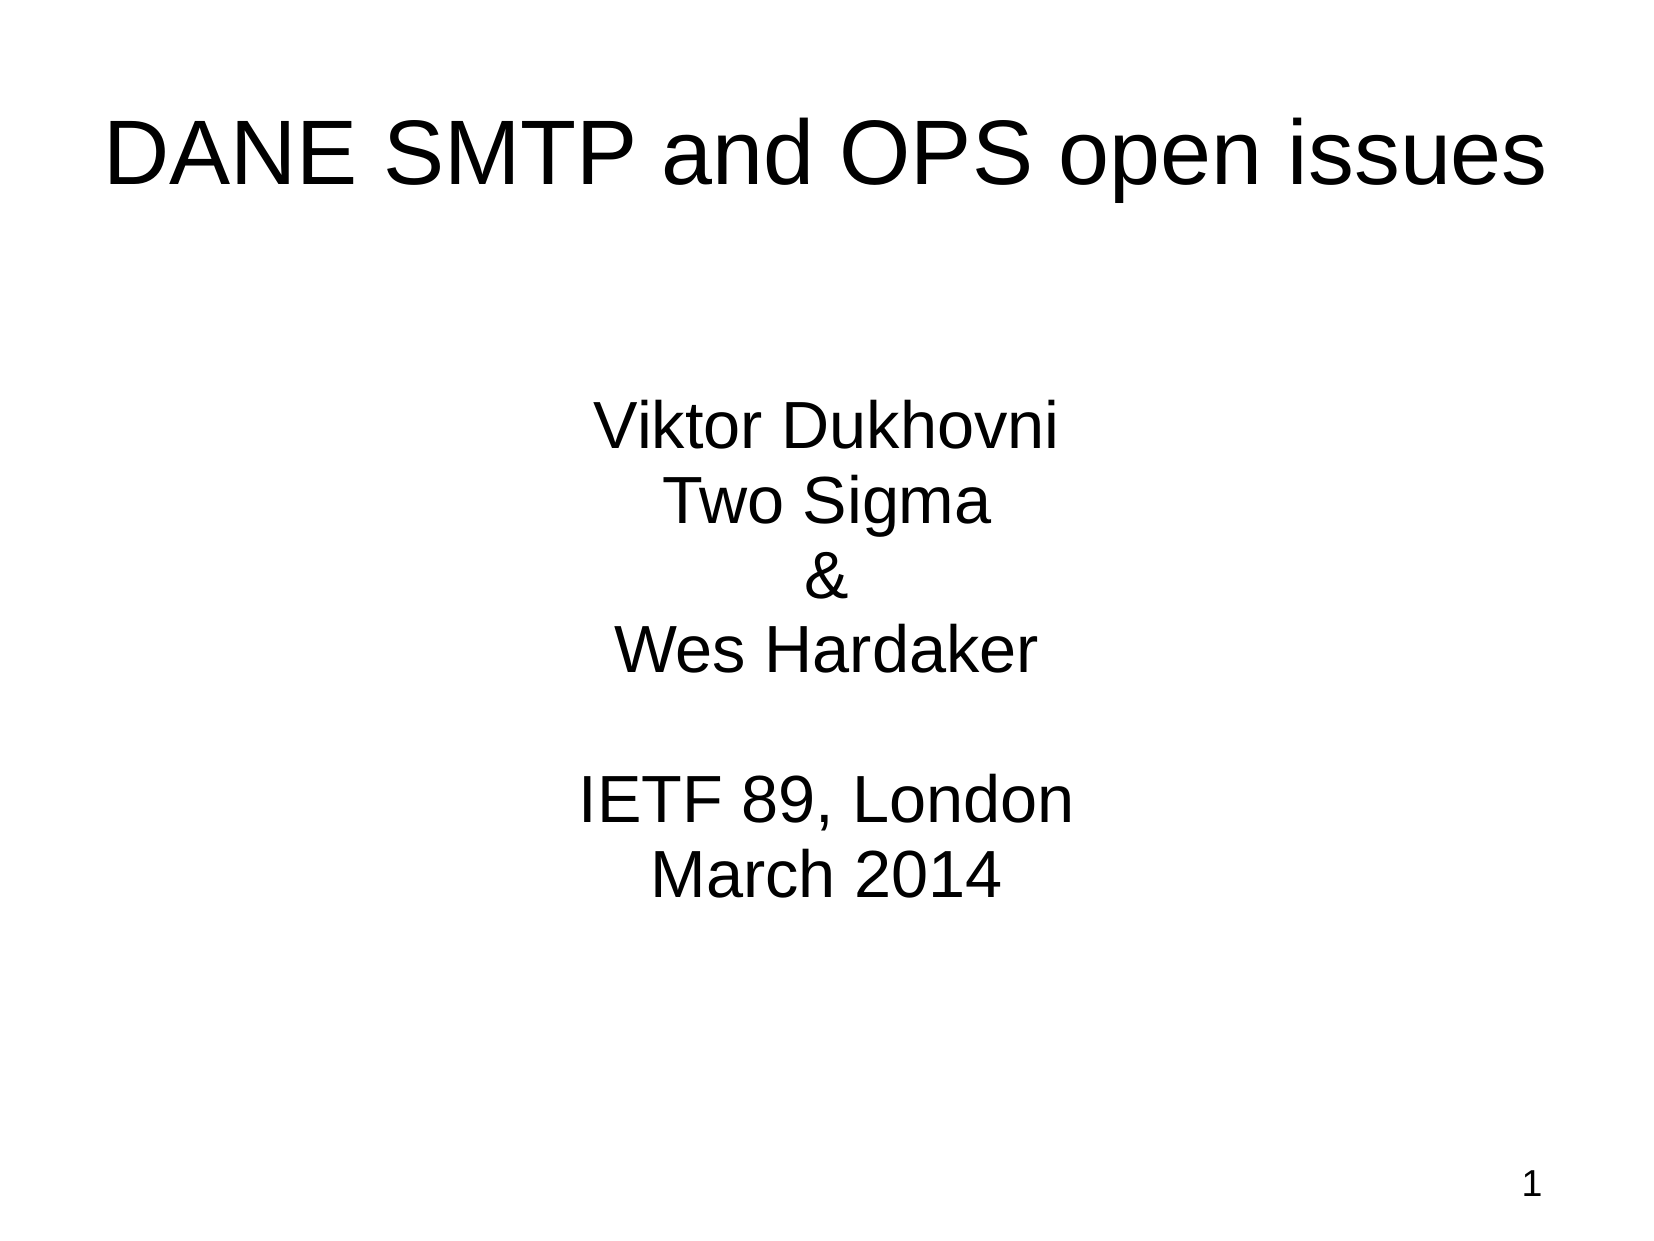

# DANE SMTP and OPS open issues
Viktor Dukhovni
Two Sigma
&
Wes Hardaker
IETF 89, London
March 2014